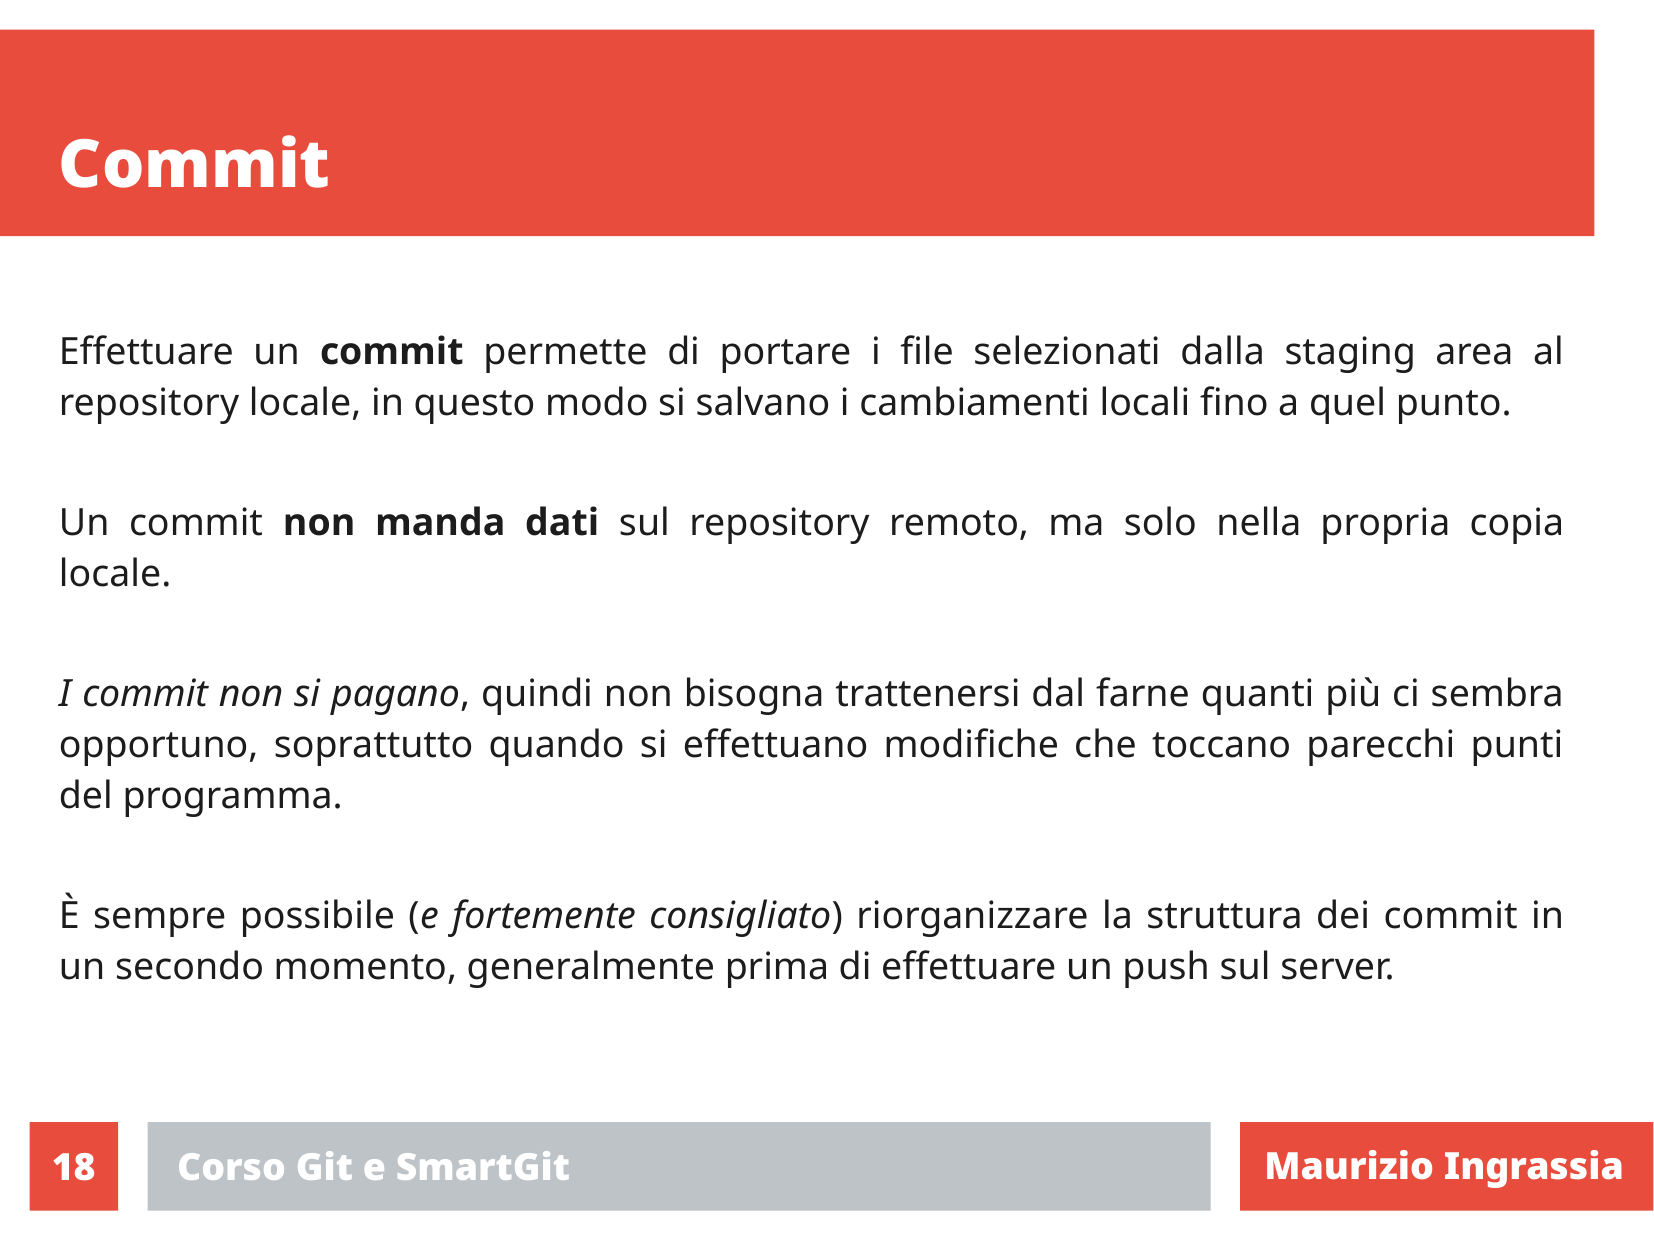

# Commit
Effettuare un commit permette di portare i file selezionati dalla staging area al repository locale, in questo modo si salvano i cambiamenti locali fino a quel punto.
Un commit non manda dati sul repository remoto, ma solo nella propria copia locale.
I commit non si pagano, quindi non bisogna trattenersi dal farne quanti più ci sembra opportuno, soprattutto quando si effettuano modifiche che toccano parecchi punti del programma.
È sempre possibile (e fortemente consigliato) riorganizzare la struttura dei commit in un secondo momento, generalmente prima di effettuare un push sul server.
18
Corso Git e SmartGit
Maurizio Ingrassia